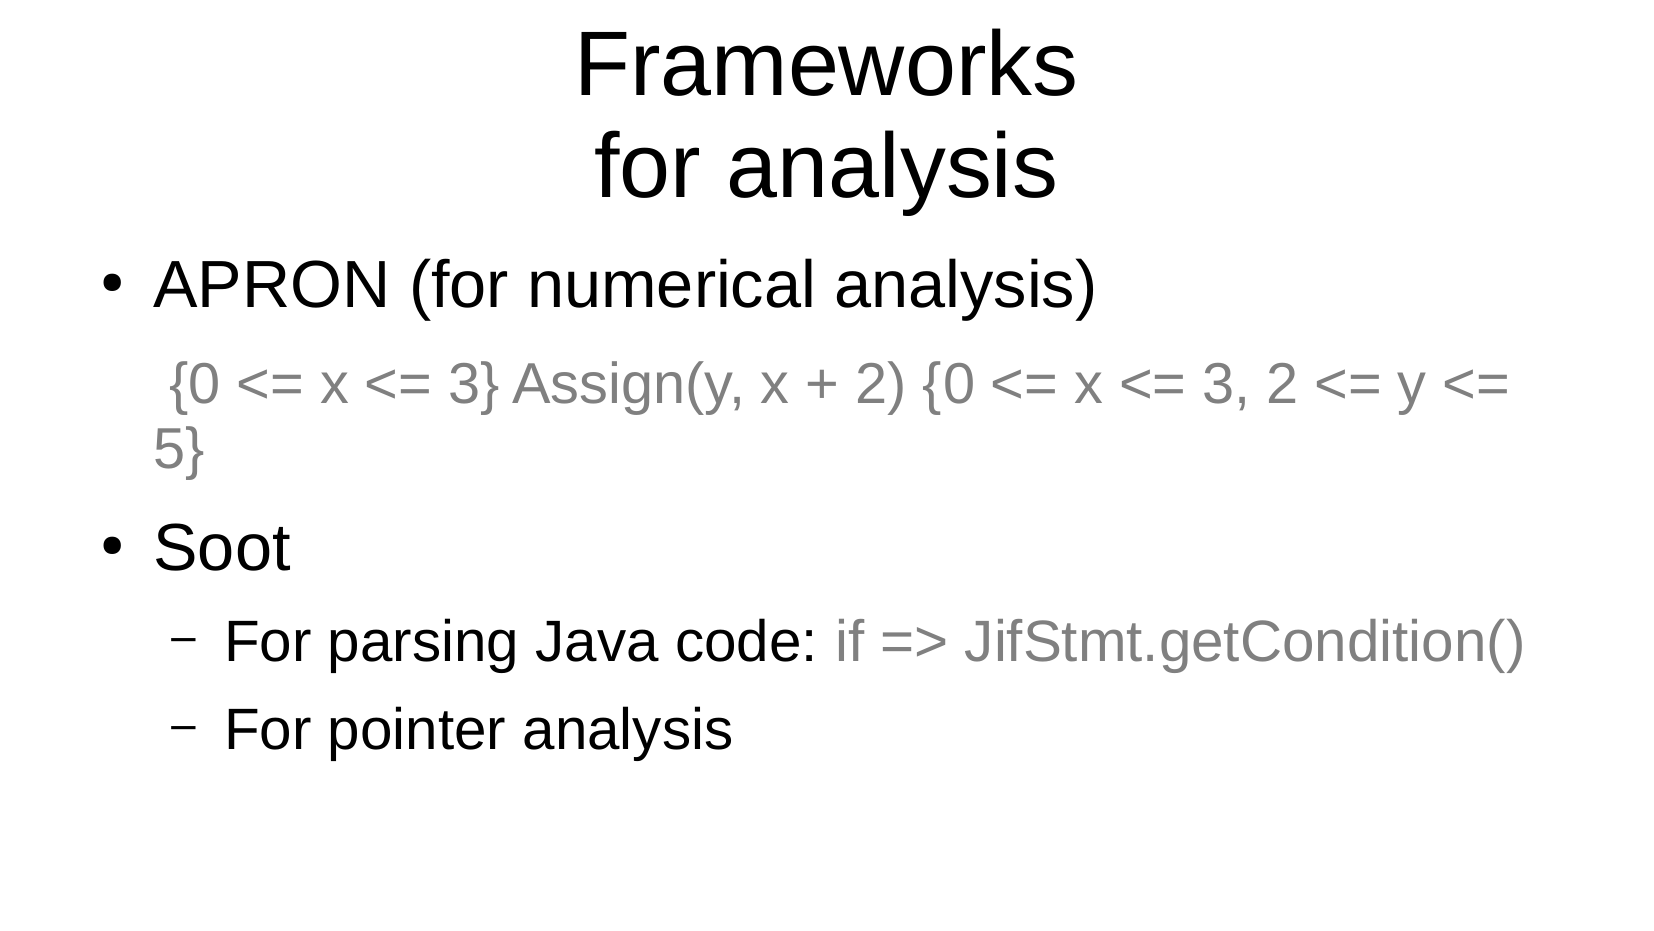

# Frameworks for analysis
APRON (for numerical analysis)
 {0 <= x <= 3} Assign(y, x + 2) {0 <= x <= 3, 2 <= y <= 5}
Soot
For parsing Java code: if => JifStmt.getCondition()
For pointer analysis